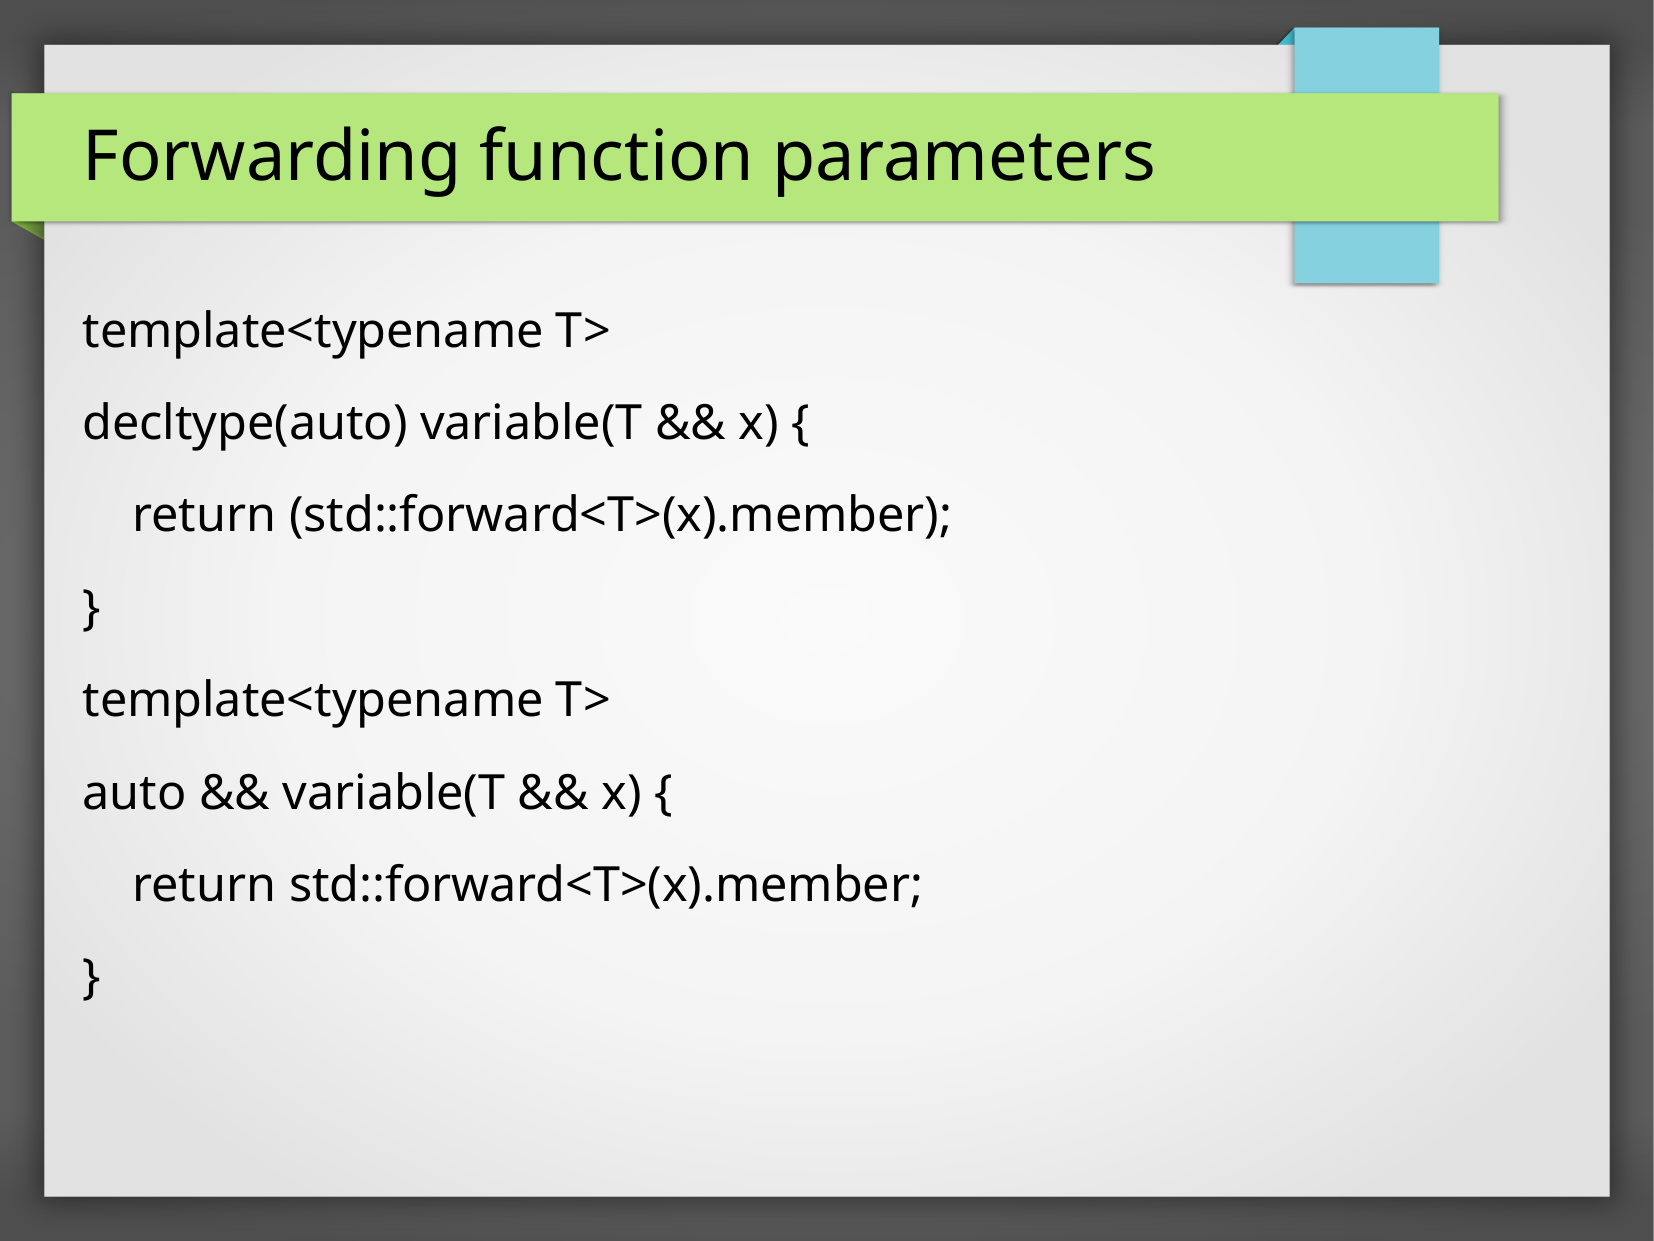

# Forwarding function parameters
template<typename T>
decltype(auto) variable(T && x) {
 return (std::forward<T>(x).member);
}
template<typename T>
auto && variable(T && x) {
 return std::forward<T>(x).member;
}